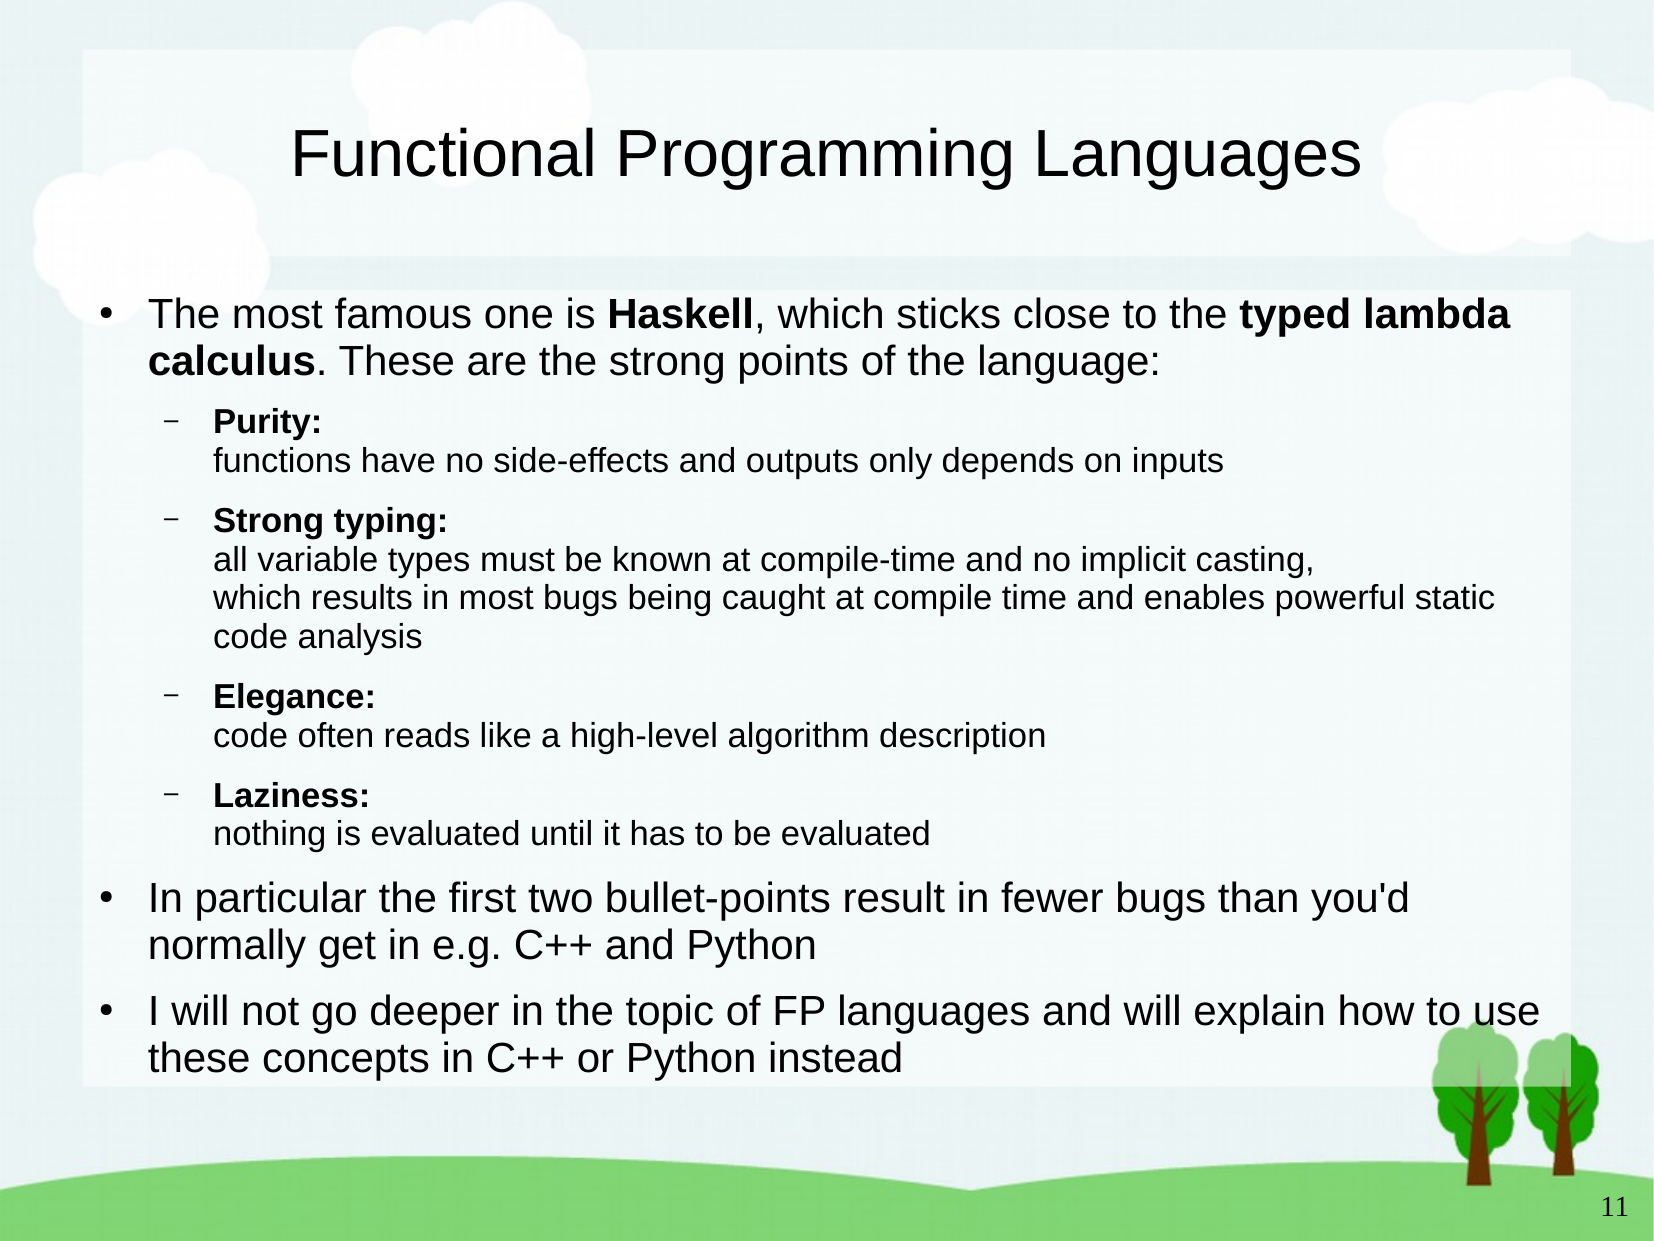

# Functional Programming Languages
The most famous one is Haskell, which sticks close to the typed lambda calculus. These are the strong points of the language:
Purity:
functions have no side-effects and outputs only depends on inputs
Strong typing:
all variable types must be known at compile-time and no implicit casting,
which results in most bugs being caught at compile time and enables powerful static code analysis
Elegance:
code often reads like a high-level algorithm description
Laziness:
nothing is evaluated until it has to be evaluated
In particular the first two bullet-points result in fewer bugs than you'd normally get in e.g. C++ and Python
I will not go deeper in the topic of FP languages and will explain how to use these concepts in C++ or Python instead
11